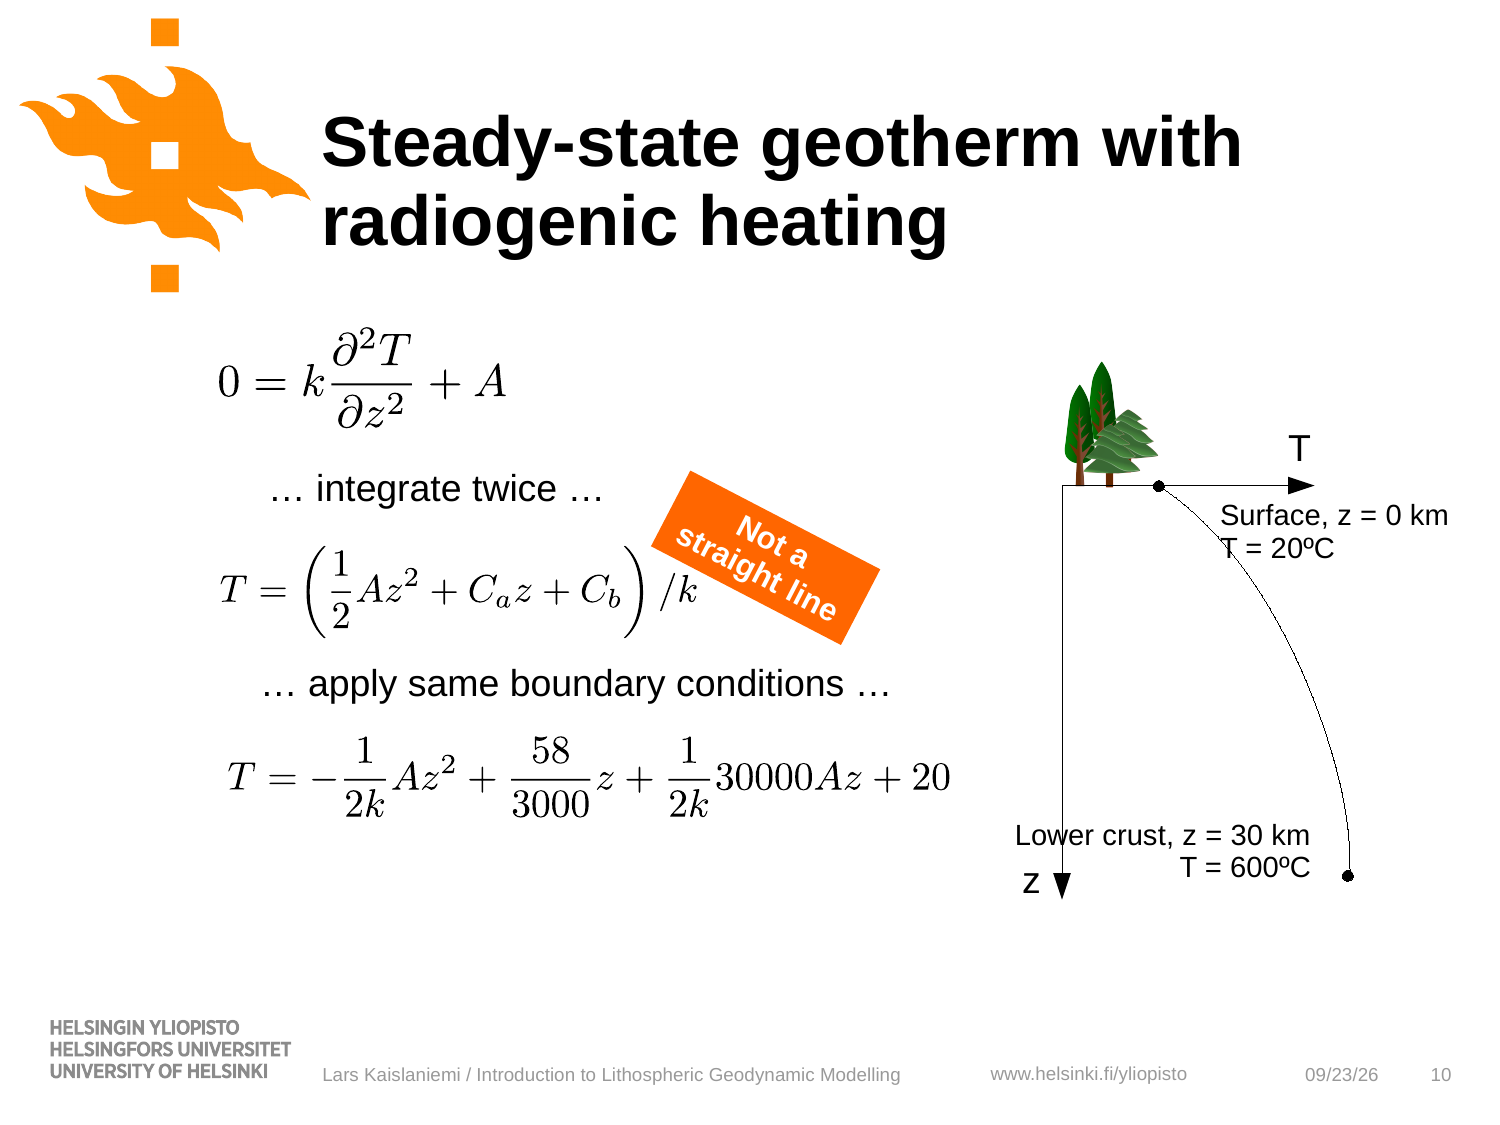

# Steady-state geotherm with radiogenic heating
T
Surface, z = 0 km
T = 20ºC
Lower crust, z = 30 km
T = 600ºC
z
… apply same boundary conditions …
 … integrate twice …
Not a straight line
Lars Kaislaniemi / Introduction to Lithospheric Geodynamic Modelling
10